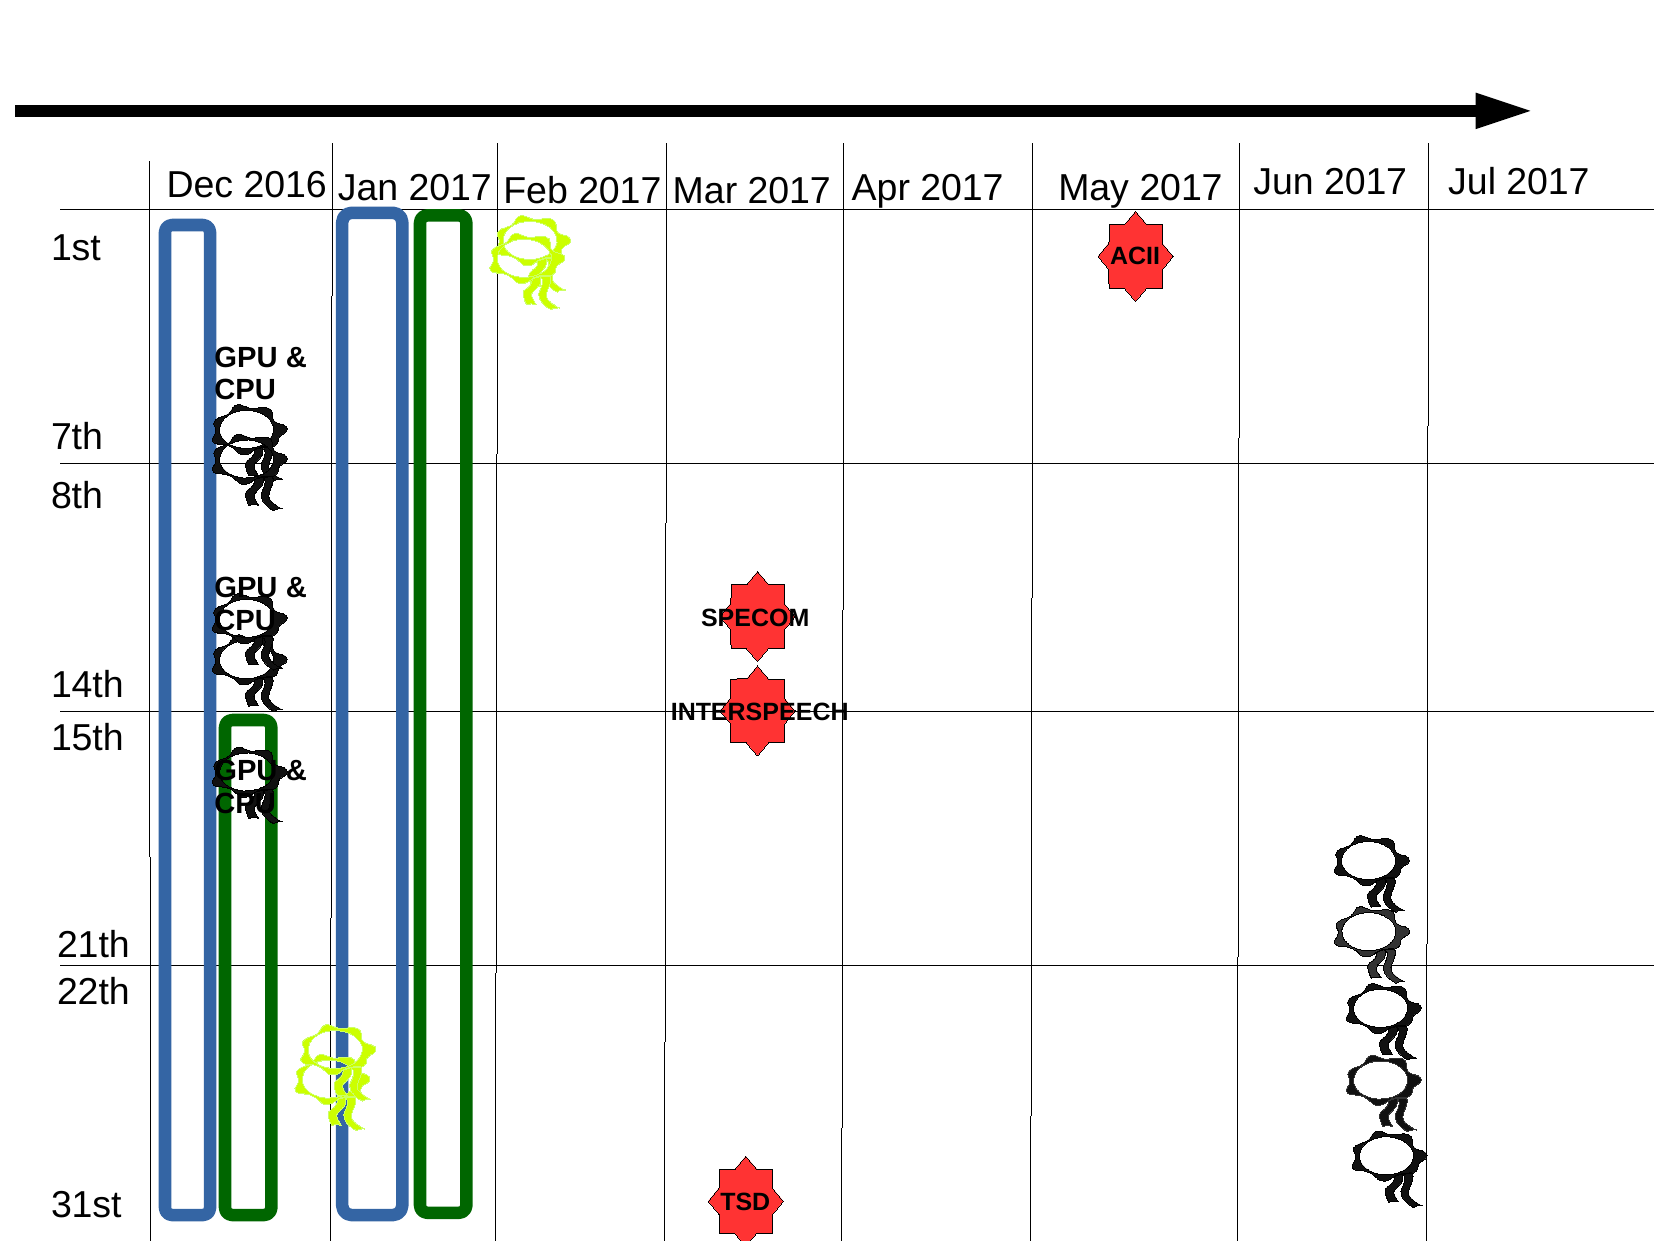

Jun 2017
Jul 2017
Dec 2016
Jan 2017
Apr 2017
May 2017
Feb 2017
Mar 2017
1st
ACII
GPU &
CPU
7th
8th
GPU &
CPU
SPECOM
14th
INTERSPEECH
15th
GPU &
CPU
21th
22th
31st
TSD